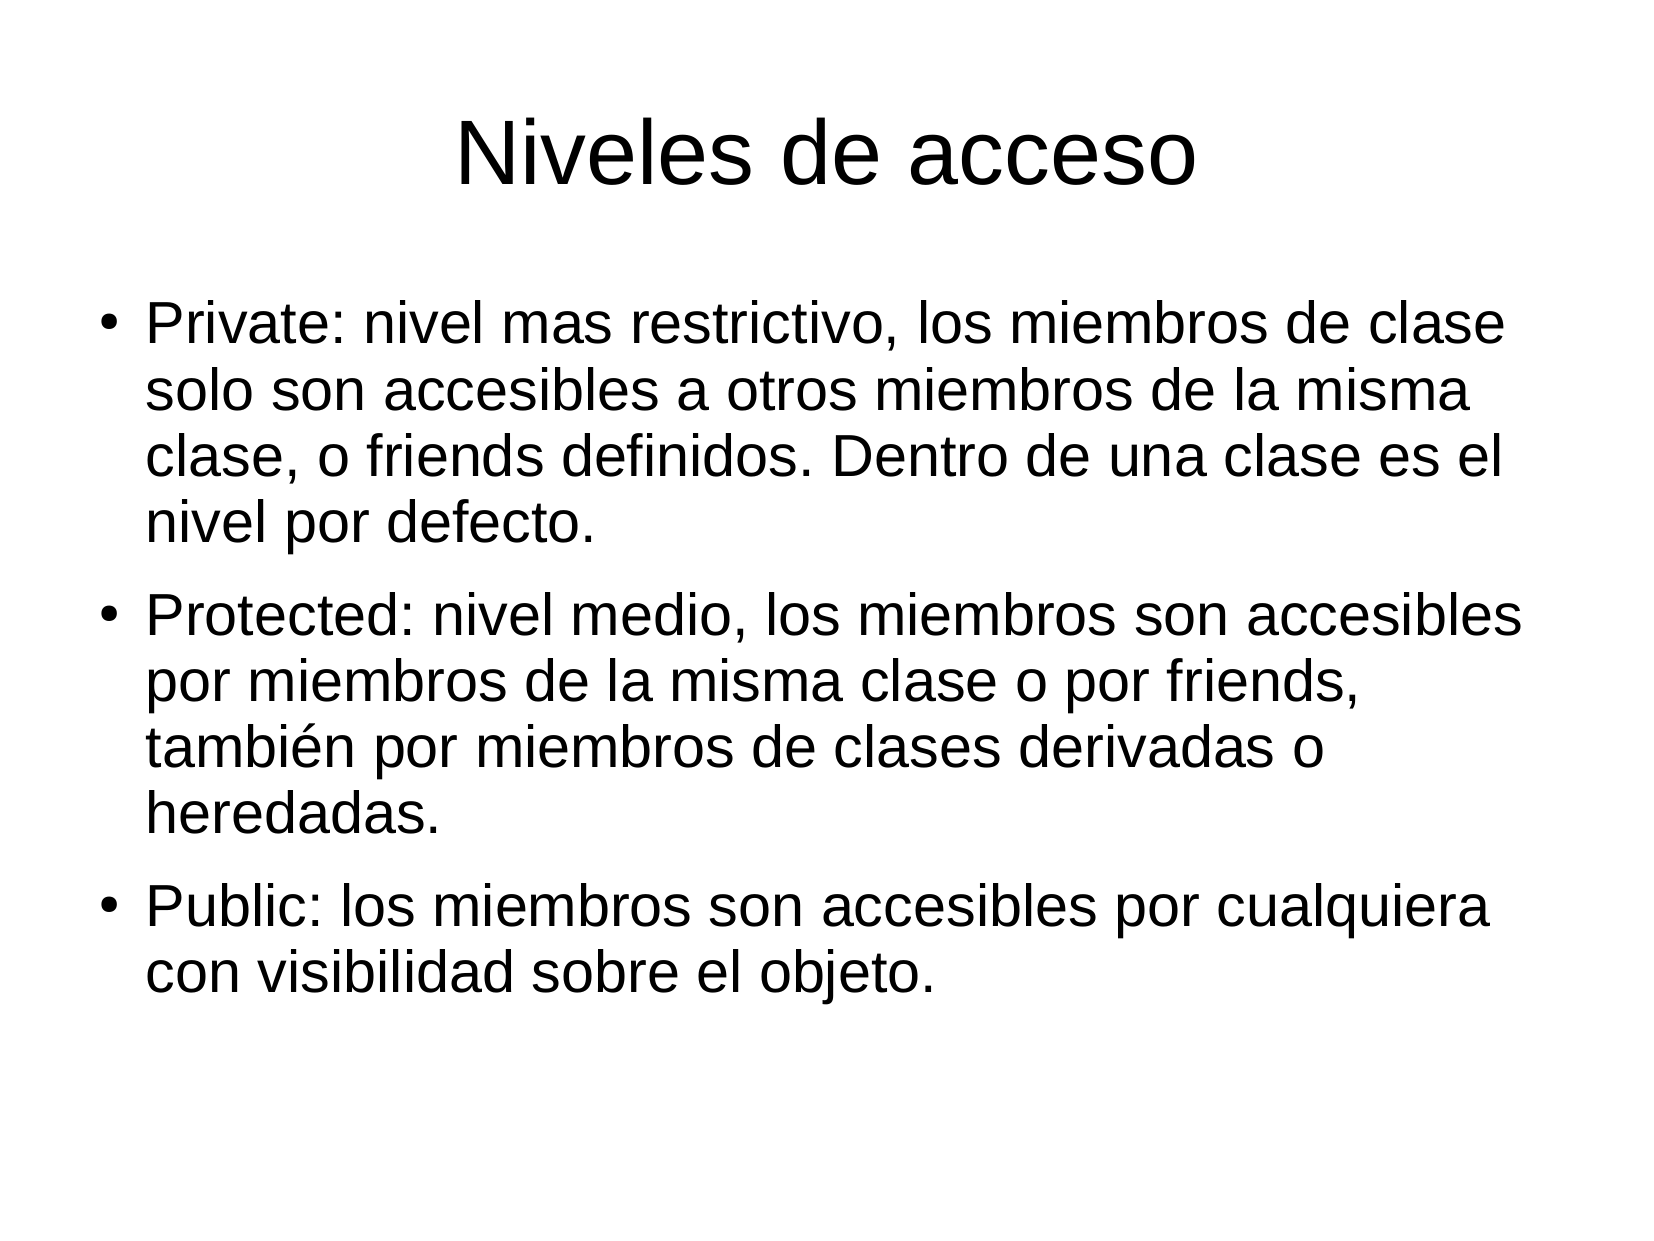

# Niveles de acceso
Private: nivel mas restrictivo, los miembros de clase solo son accesibles a otros miembros de la misma clase, o friends definidos. Dentro de una clase es el nivel por defecto.
Protected: nivel medio, los miembros son accesibles por miembros de la misma clase o por friends, también por miembros de clases derivadas o heredadas.
Public: los miembros son accesibles por cualquiera con visibilidad sobre el objeto.